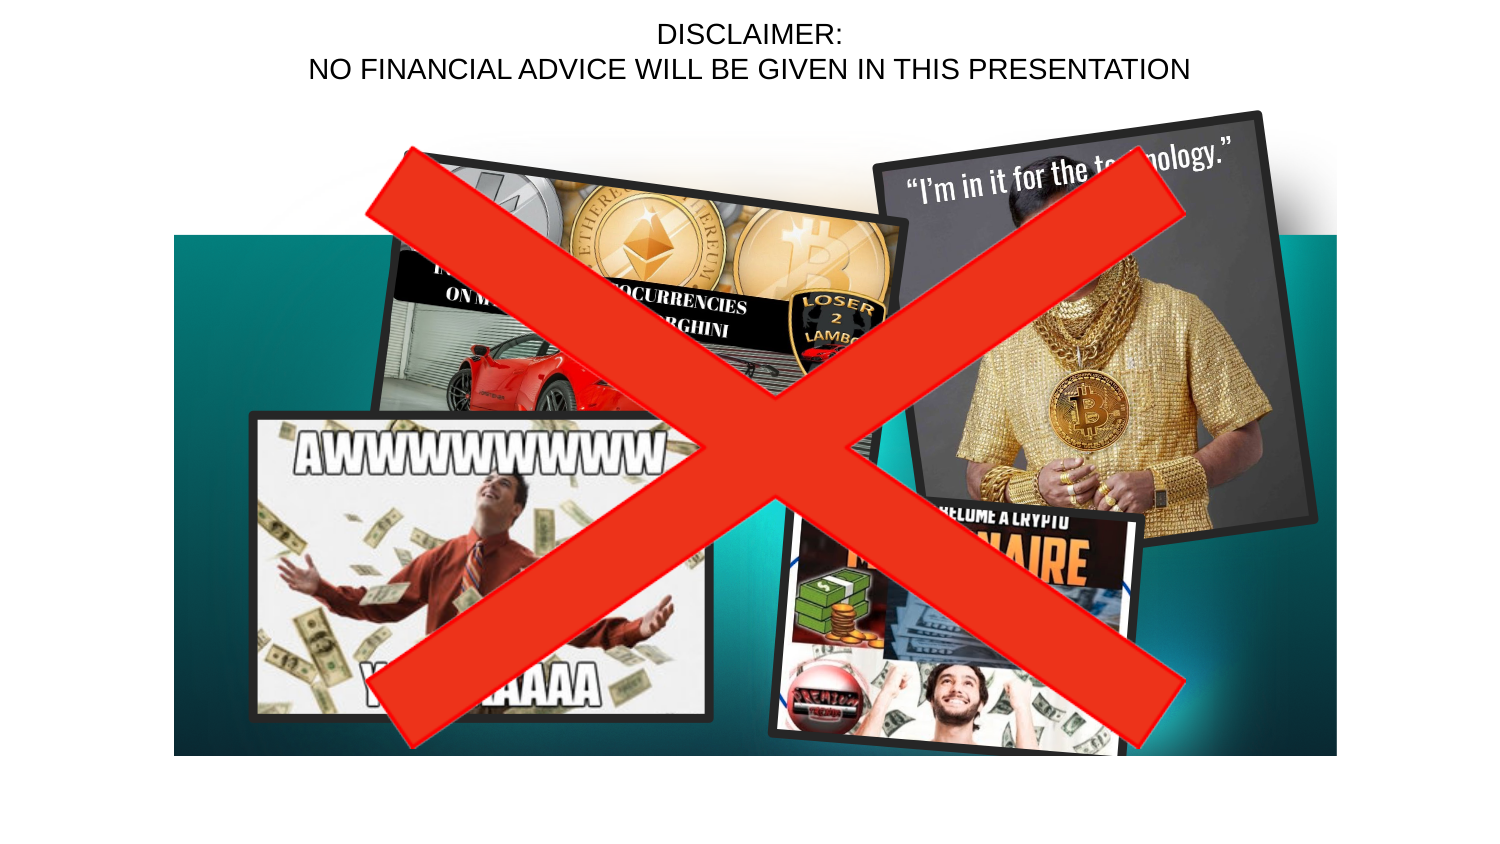

DISCLAIMER:
NO FINANCIAL ADVICE WILL BE GIVEN IN THIS PRESENTATION